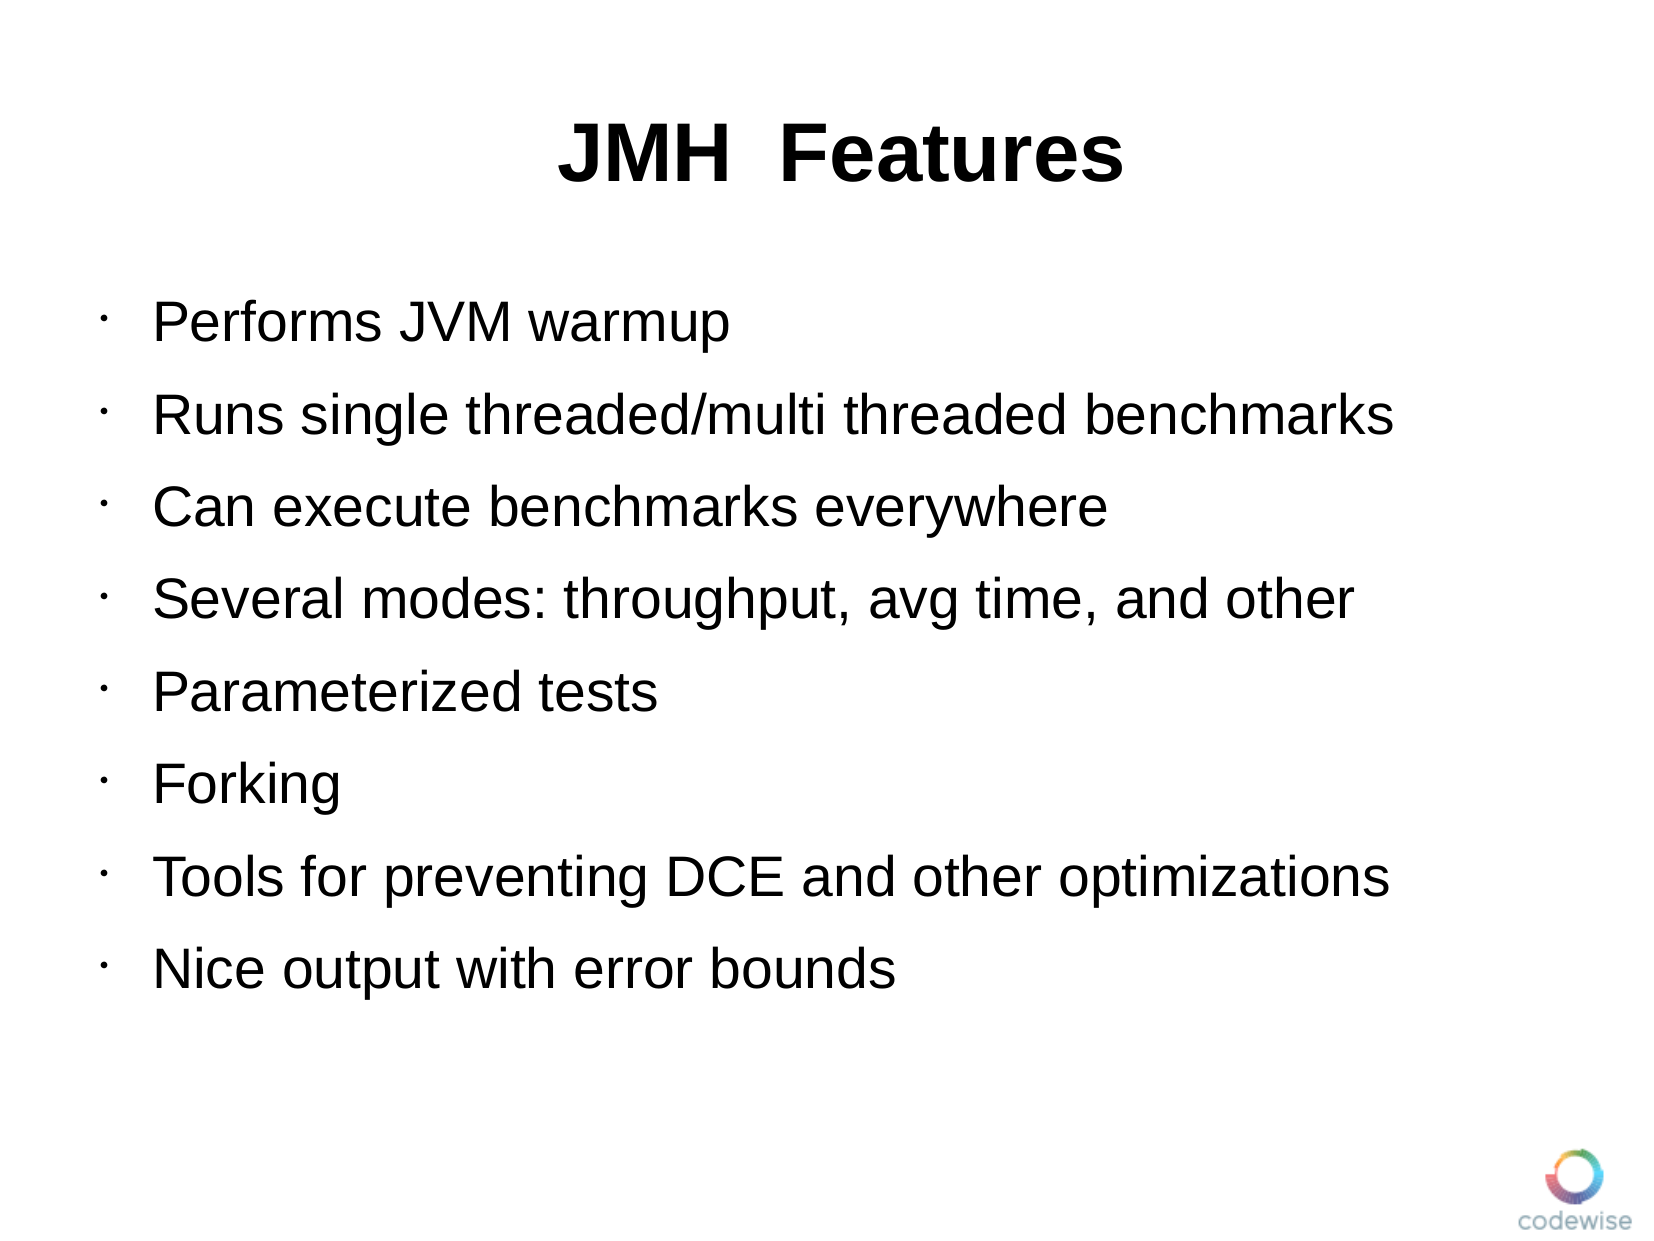

# JMH Features
Performs JVM warmup
Runs single threaded/multi threaded benchmarks
Can execute benchmarks everywhere
Several modes: throughput, avg time, and other
Parameterized tests
Forking
Tools for preventing DCE and other optimizations
Nice output with error bounds